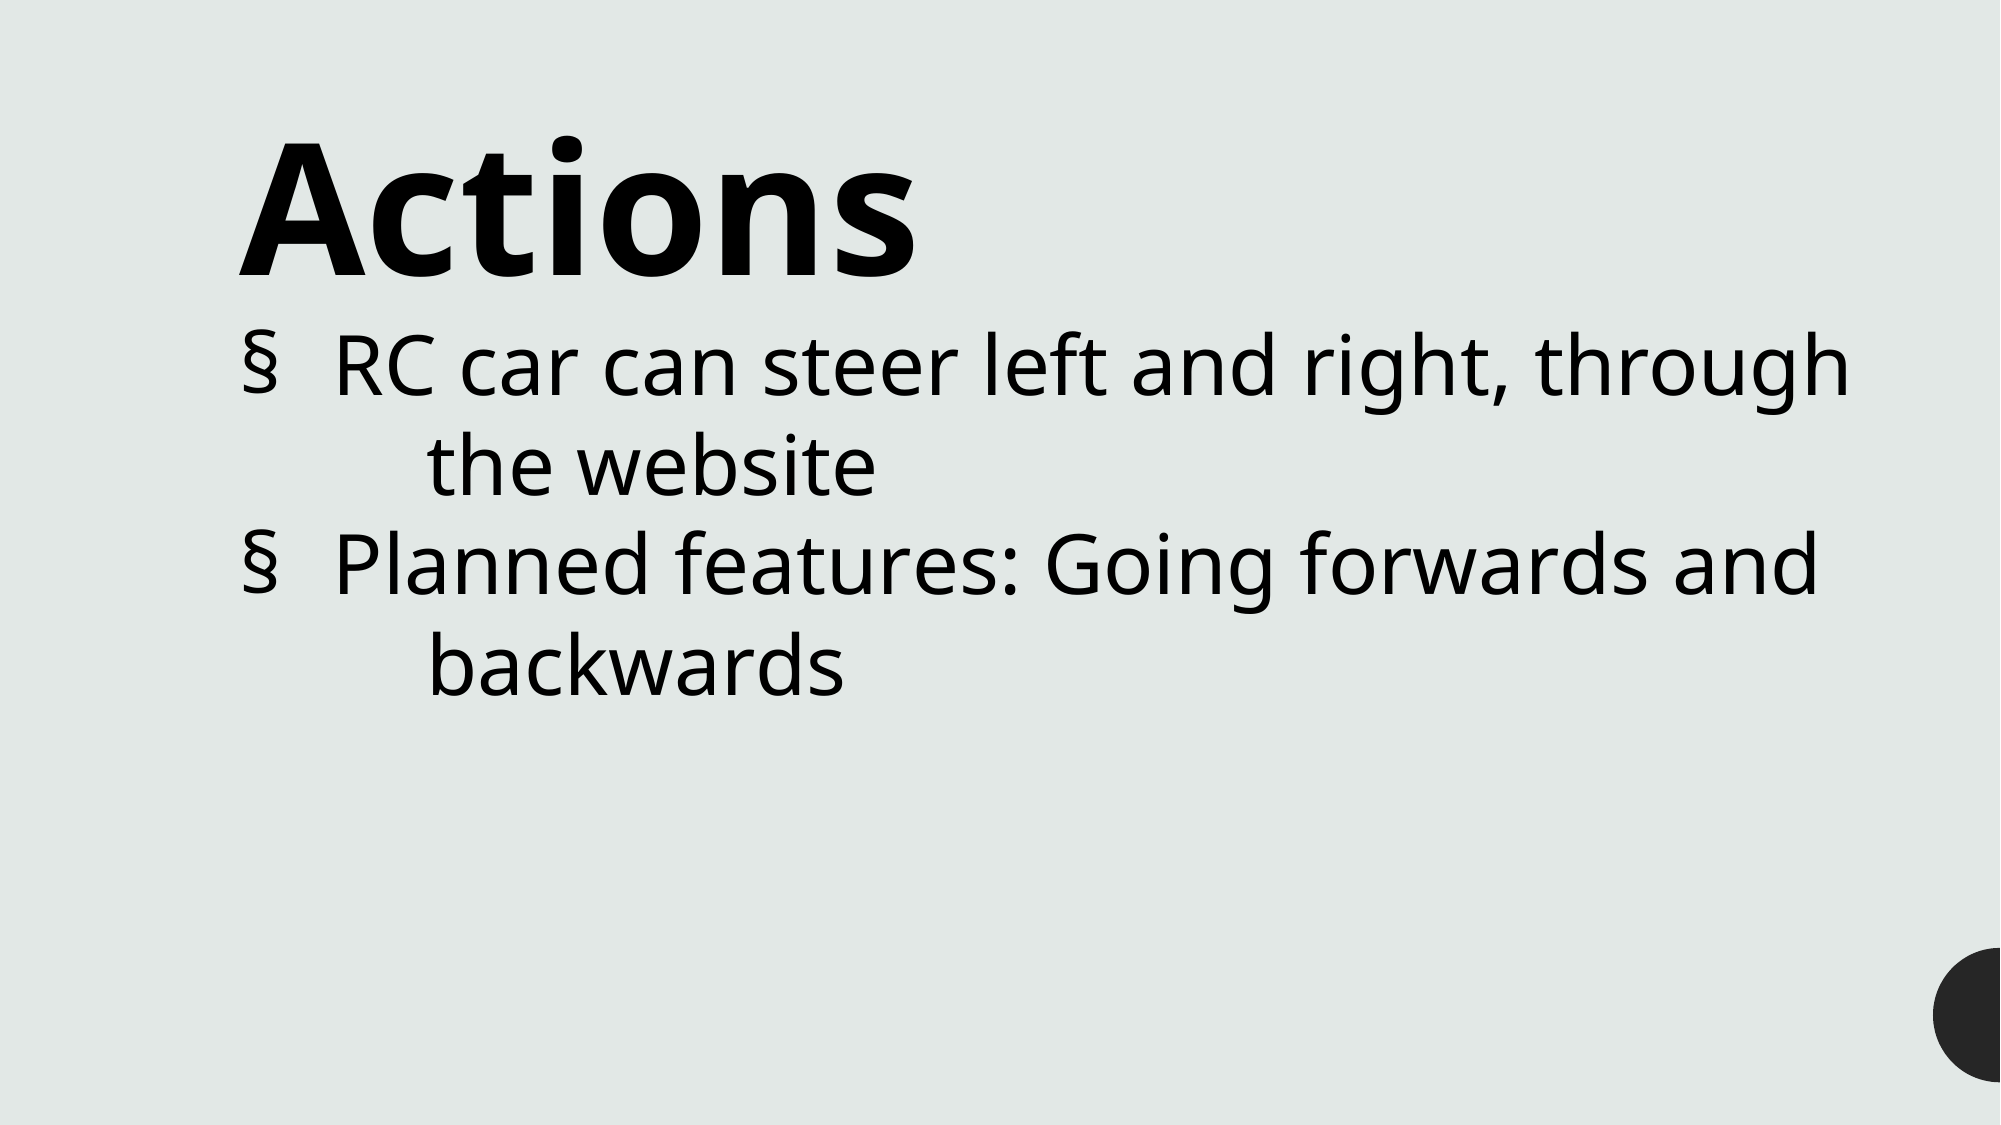

Actions
RC car can steer left and right, through the website
Planned features: Going forwards and backwards